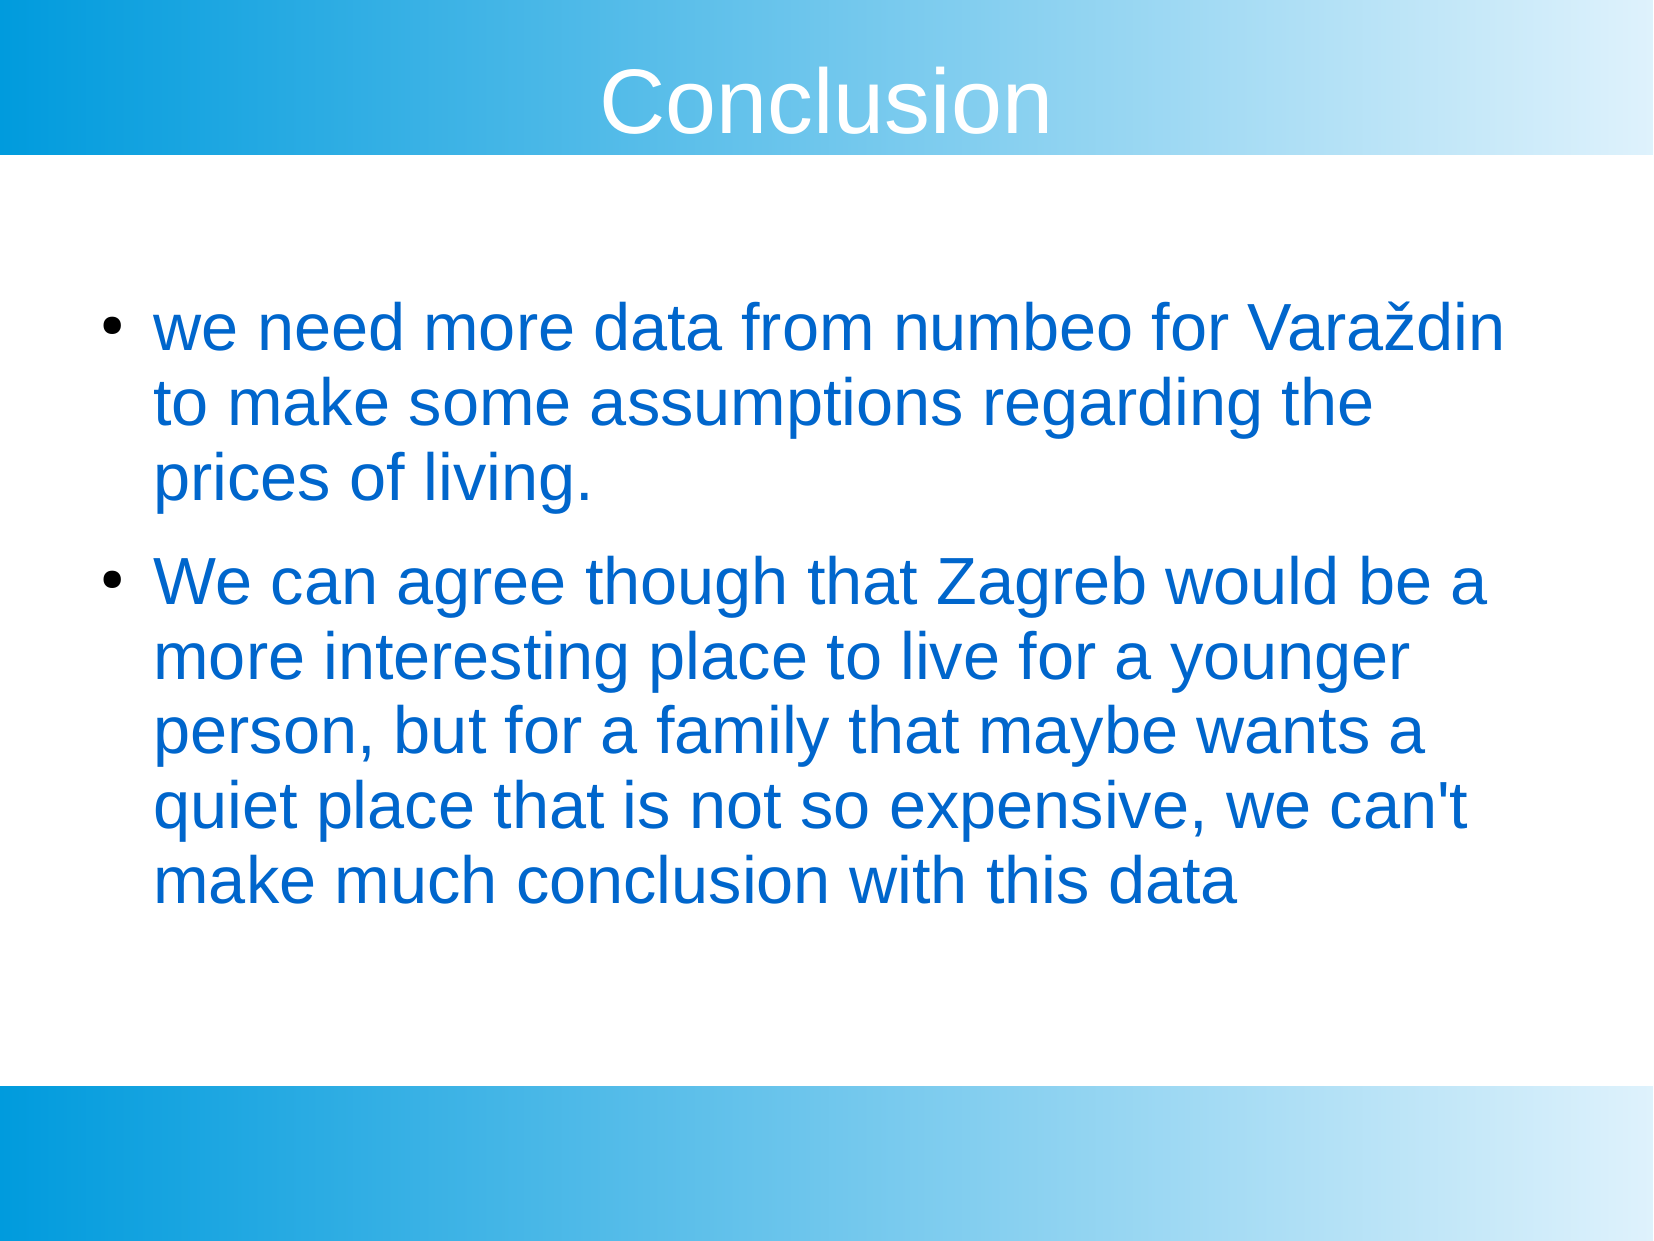

# Conclusion
we need more data from numbeo for Varaždin to make some assumptions regarding the prices of living.
We can agree though that Zagreb would be a more interesting place to live for a younger person, but for a family that maybe wants a quiet place that is not so expensive, we can't make much conclusion with this data